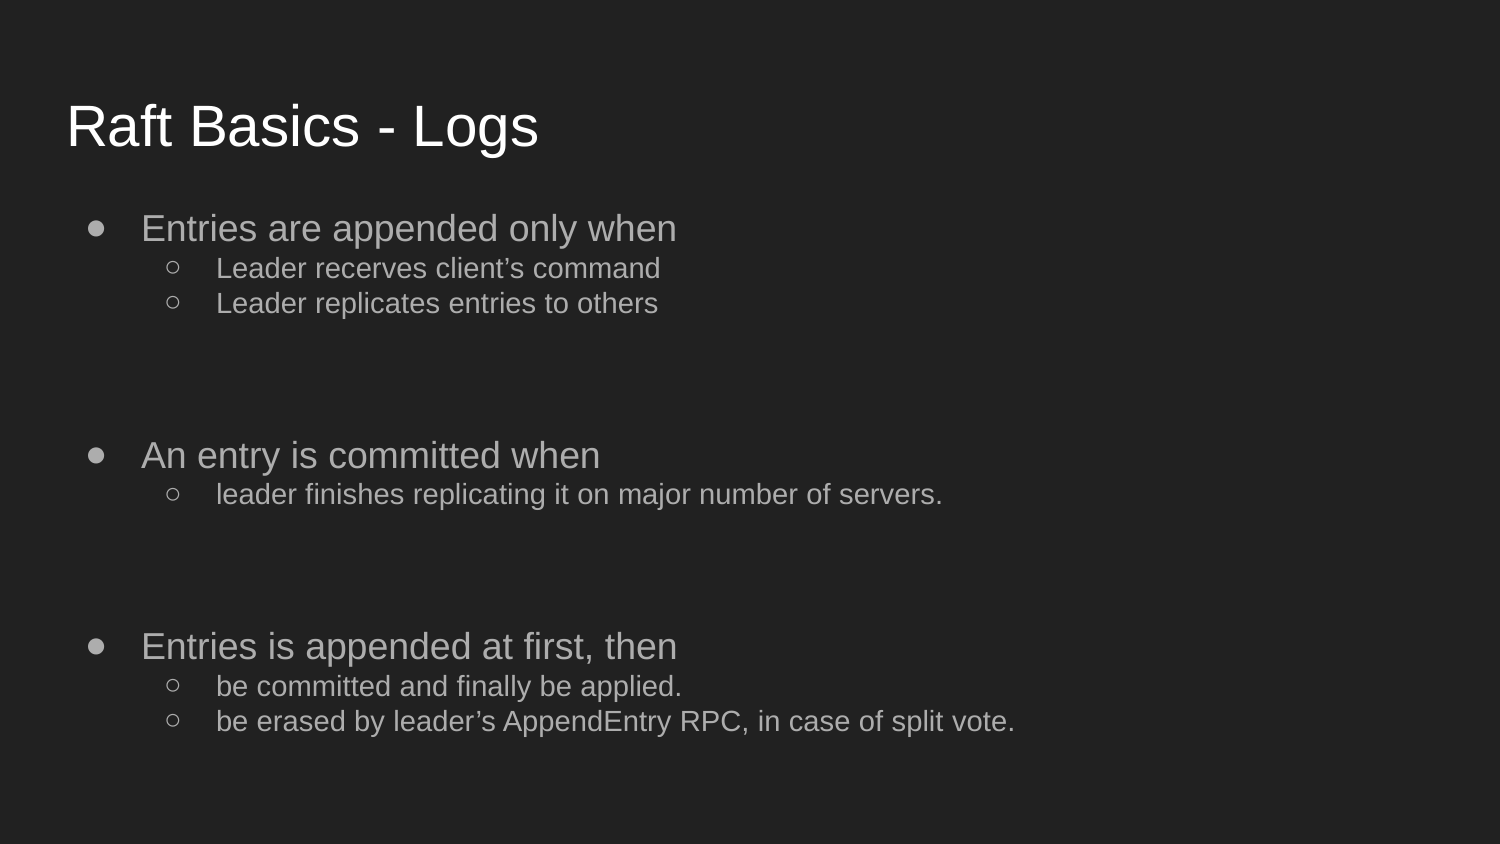

Raft Basics - Logs
# Entries are appended only when
Leader recerves client’s command
Leader replicates entries to others
An entry is committed when
leader finishes replicating it on major number of servers.
Entries is appended at first, then
be committed and finally be applied.
be erased by leader’s AppendEntry RPC, in case of split vote.